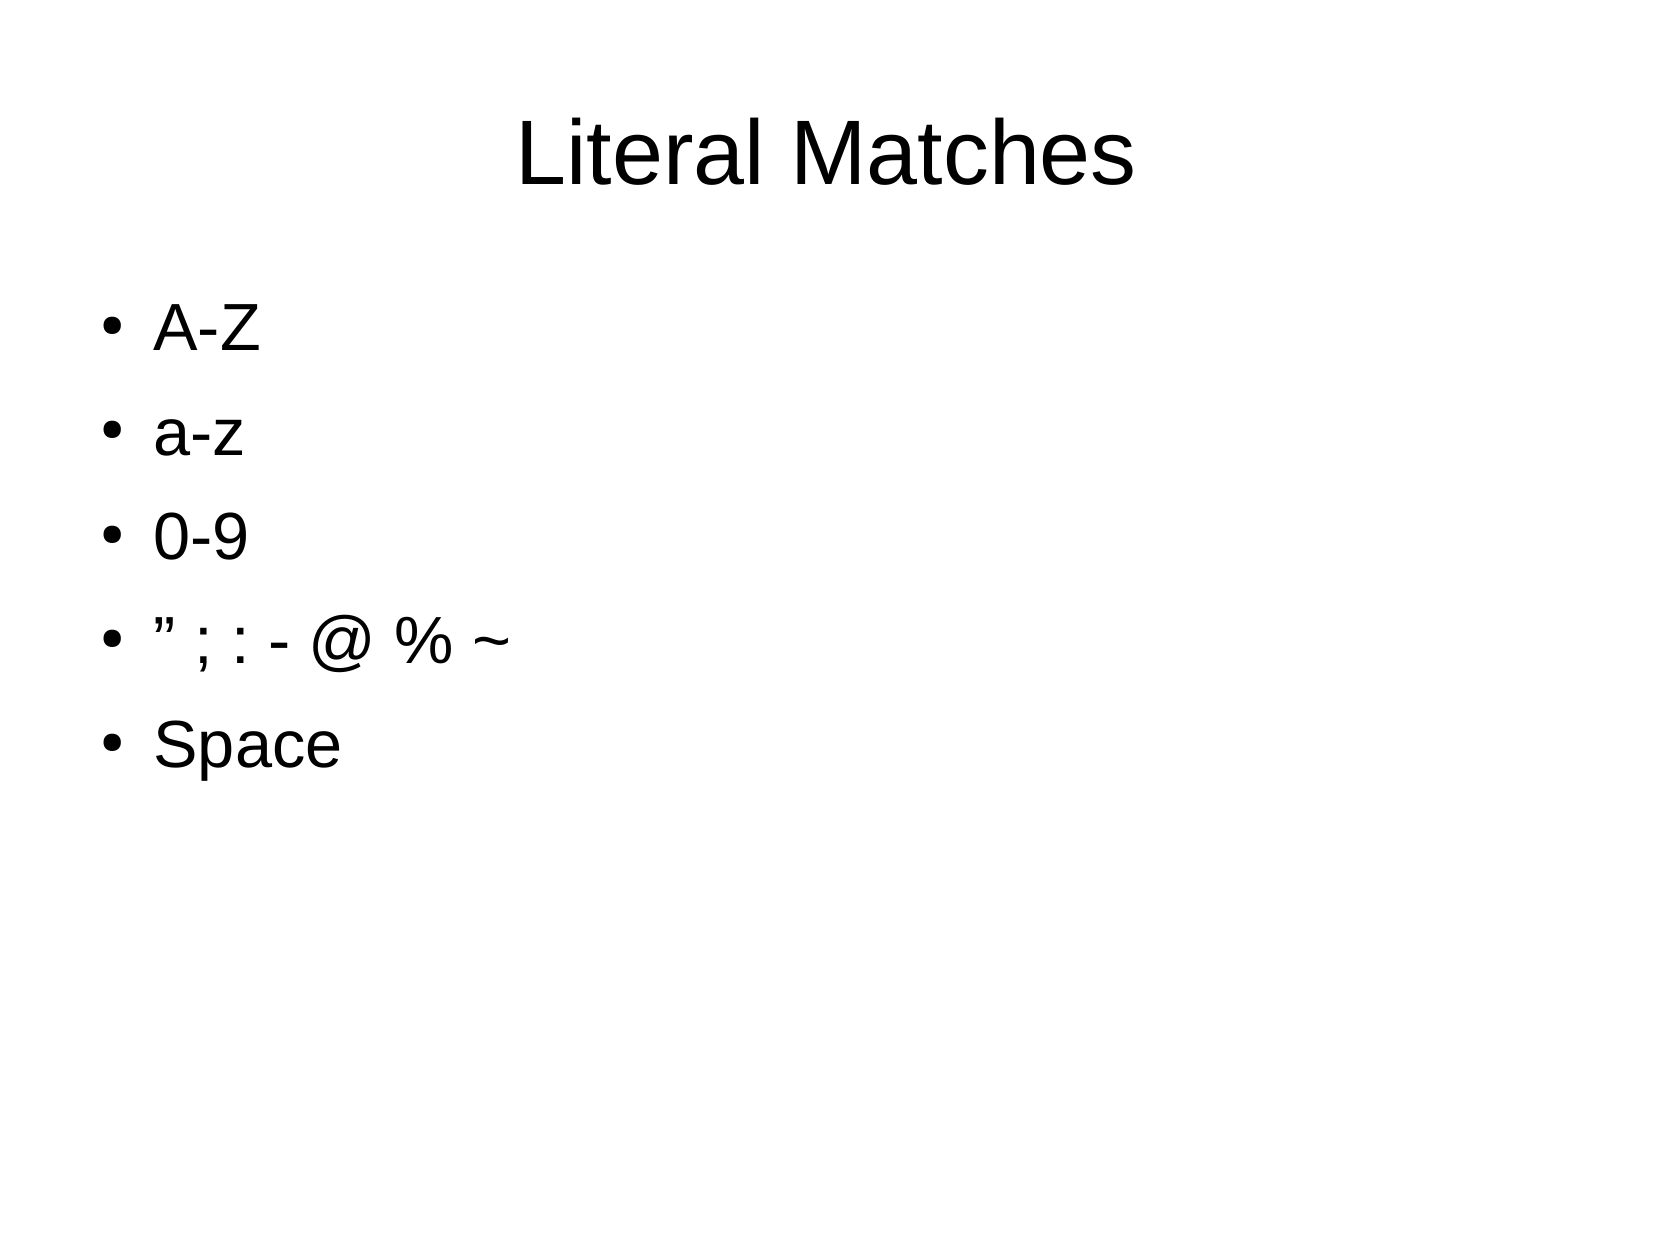

# Literal Matches
A-Z
a-z
0-9
” ; : - @ % ~
Space